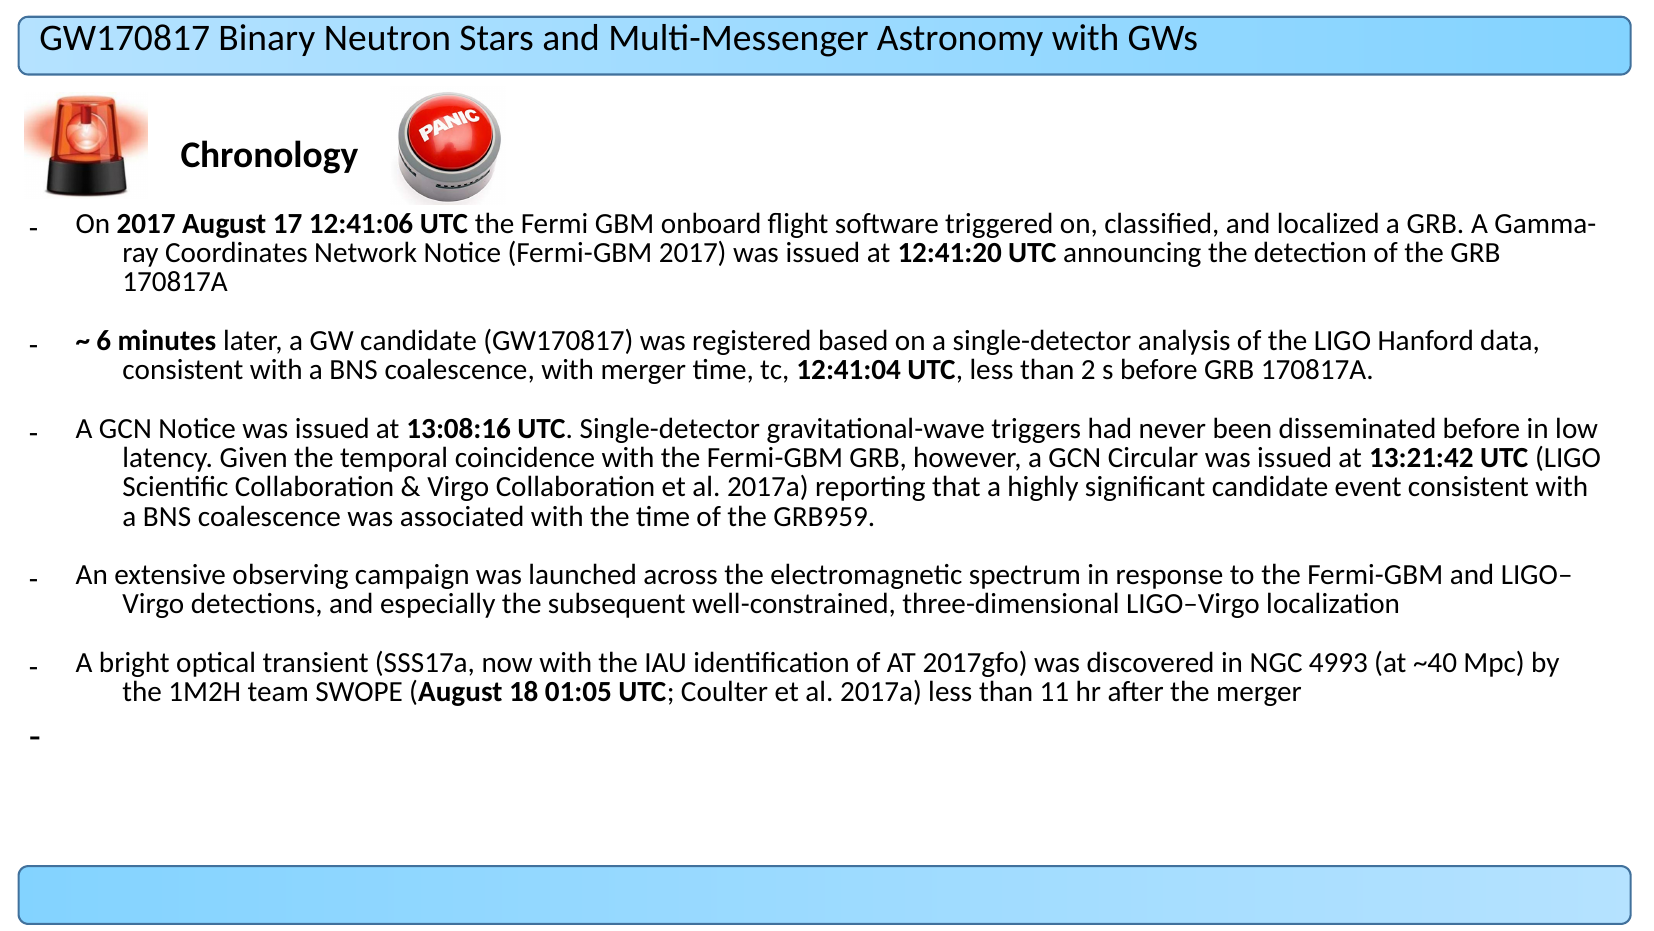

GW170817 Binary Neutron Stars and Multi-Messenger Astronomy with GWs
 Chronology
On 2017 August 17 12:41:06 UTC the Fermi GBM onboard flight software triggered on, classified, and localized a GRB. A Gamma-ray Coordinates Network Notice (Fermi-GBM 2017) was issued at 12:41:20 UTC announcing the detection of the GRB 170817A
~ 6 minutes later, a GW candidate (GW170817) was registered based on a single-detector analysis of the LIGO Hanford data, consistent with a BNS coalescence, with merger time, tc, 12:41:04 UTC, less than 2 s before GRB 170817A.
A GCN Notice was issued at 13:08:16 UTC. Single-detector gravitational-wave triggers had never been disseminated before in low latency. Given the temporal coincidence with the Fermi-GBM GRB, however, a GCN Circular was issued at 13:21:42 UTC (LIGO Scientific Collaboration & Virgo Collaboration et al. 2017a) reporting that a highly significant candidate event consistent with a BNS coalescence was associated with the time of the GRB959.
An extensive observing campaign was launched across the electromagnetic spectrum in response to the Fermi-GBM and LIGO–Virgo detections, and especially the subsequent well-constrained, three-dimensional LIGO–Virgo localization
A bright optical transient (SSS17a, now with the IAU identification of AT 2017gfo) was discovered in NGC 4993 (at ~40 Mpc) by the 1M2H team SWOPE (August 18 01:05 UTC; Coulter et al. 2017a) less than 11 hr after the merger